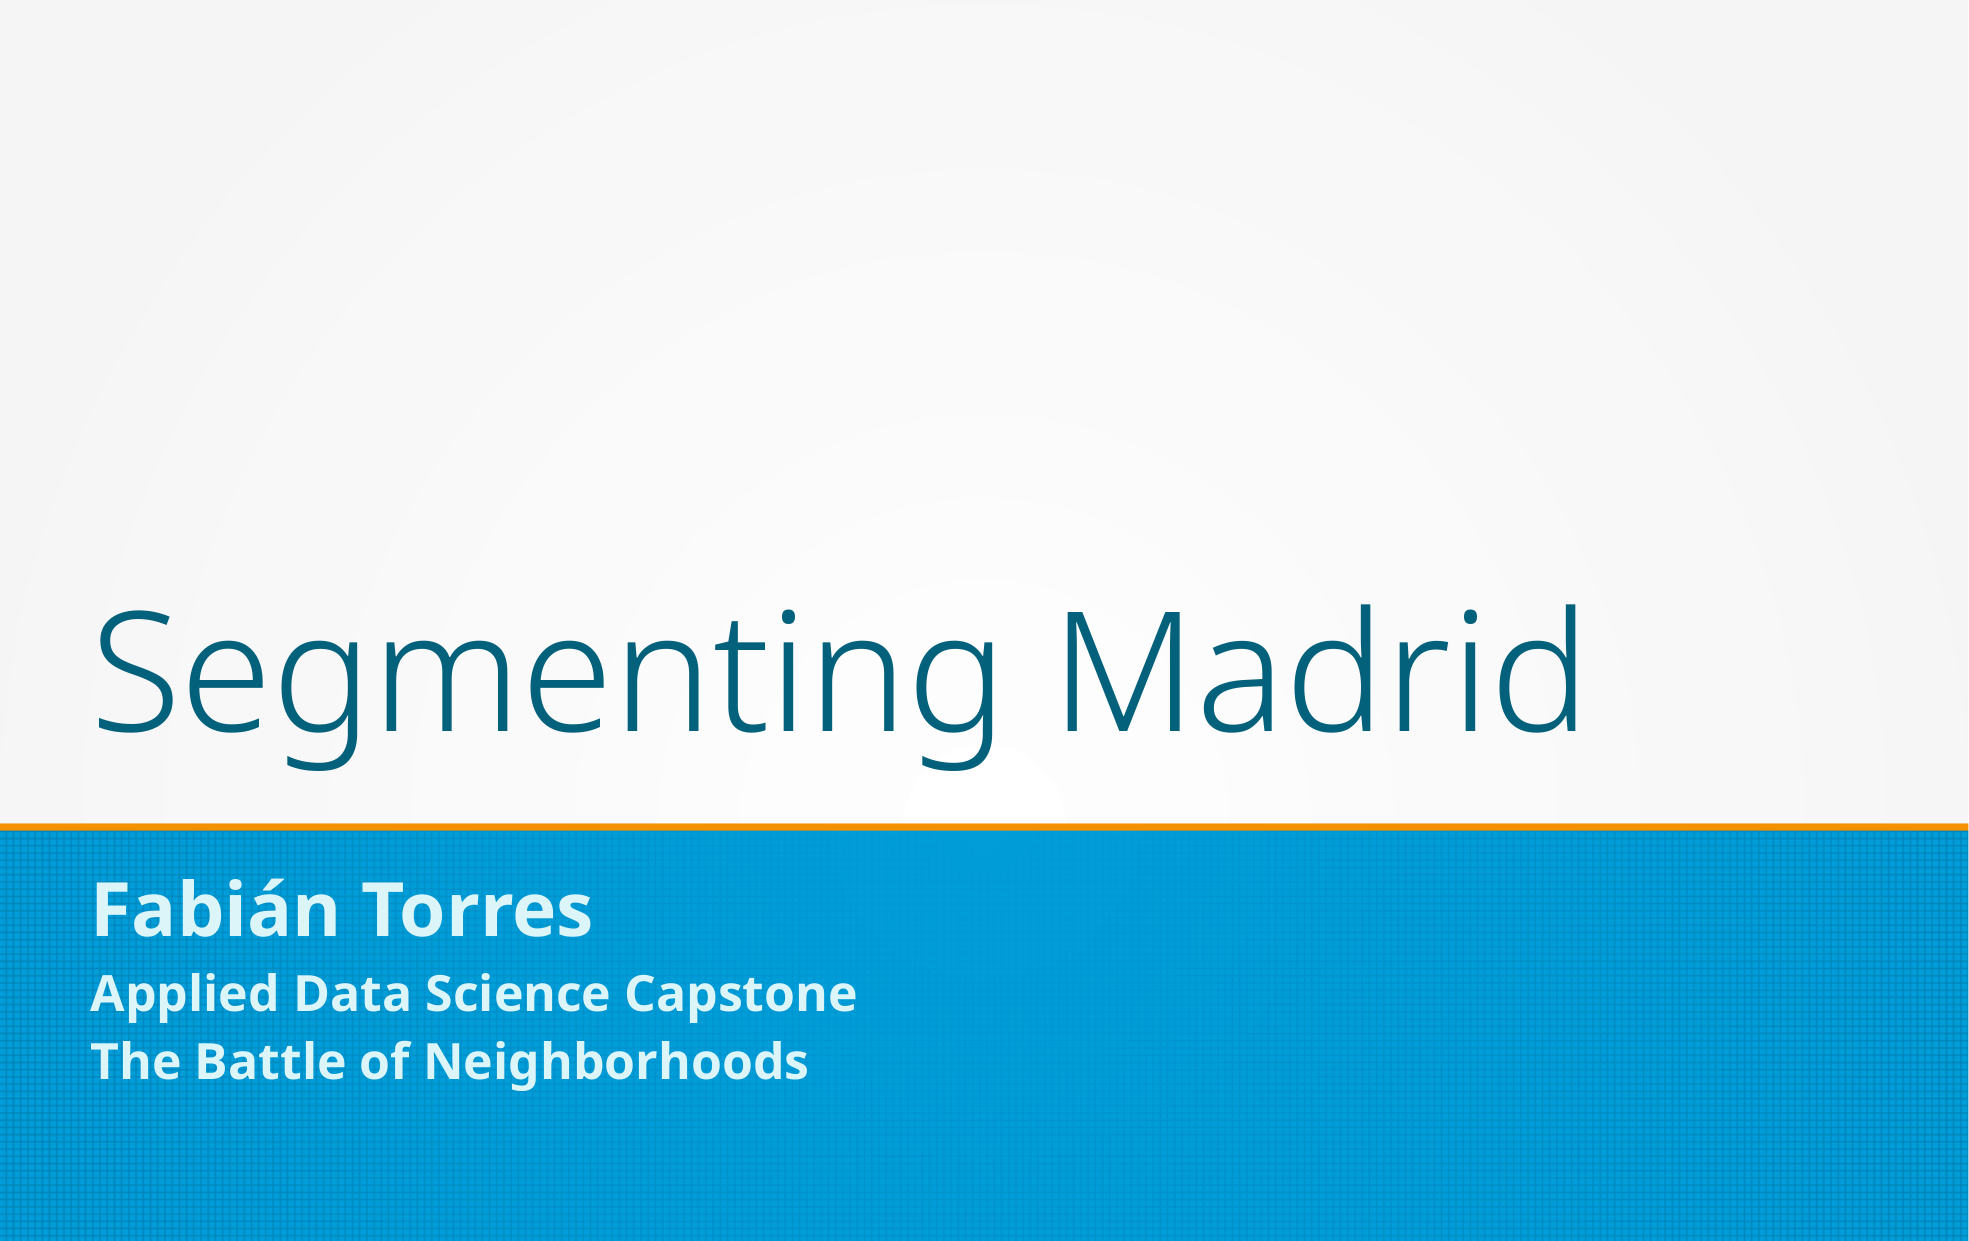

# Segmenting Madrid
Fabián Torres
Applied Data Science Capstone
The Battle of Neighborhoods